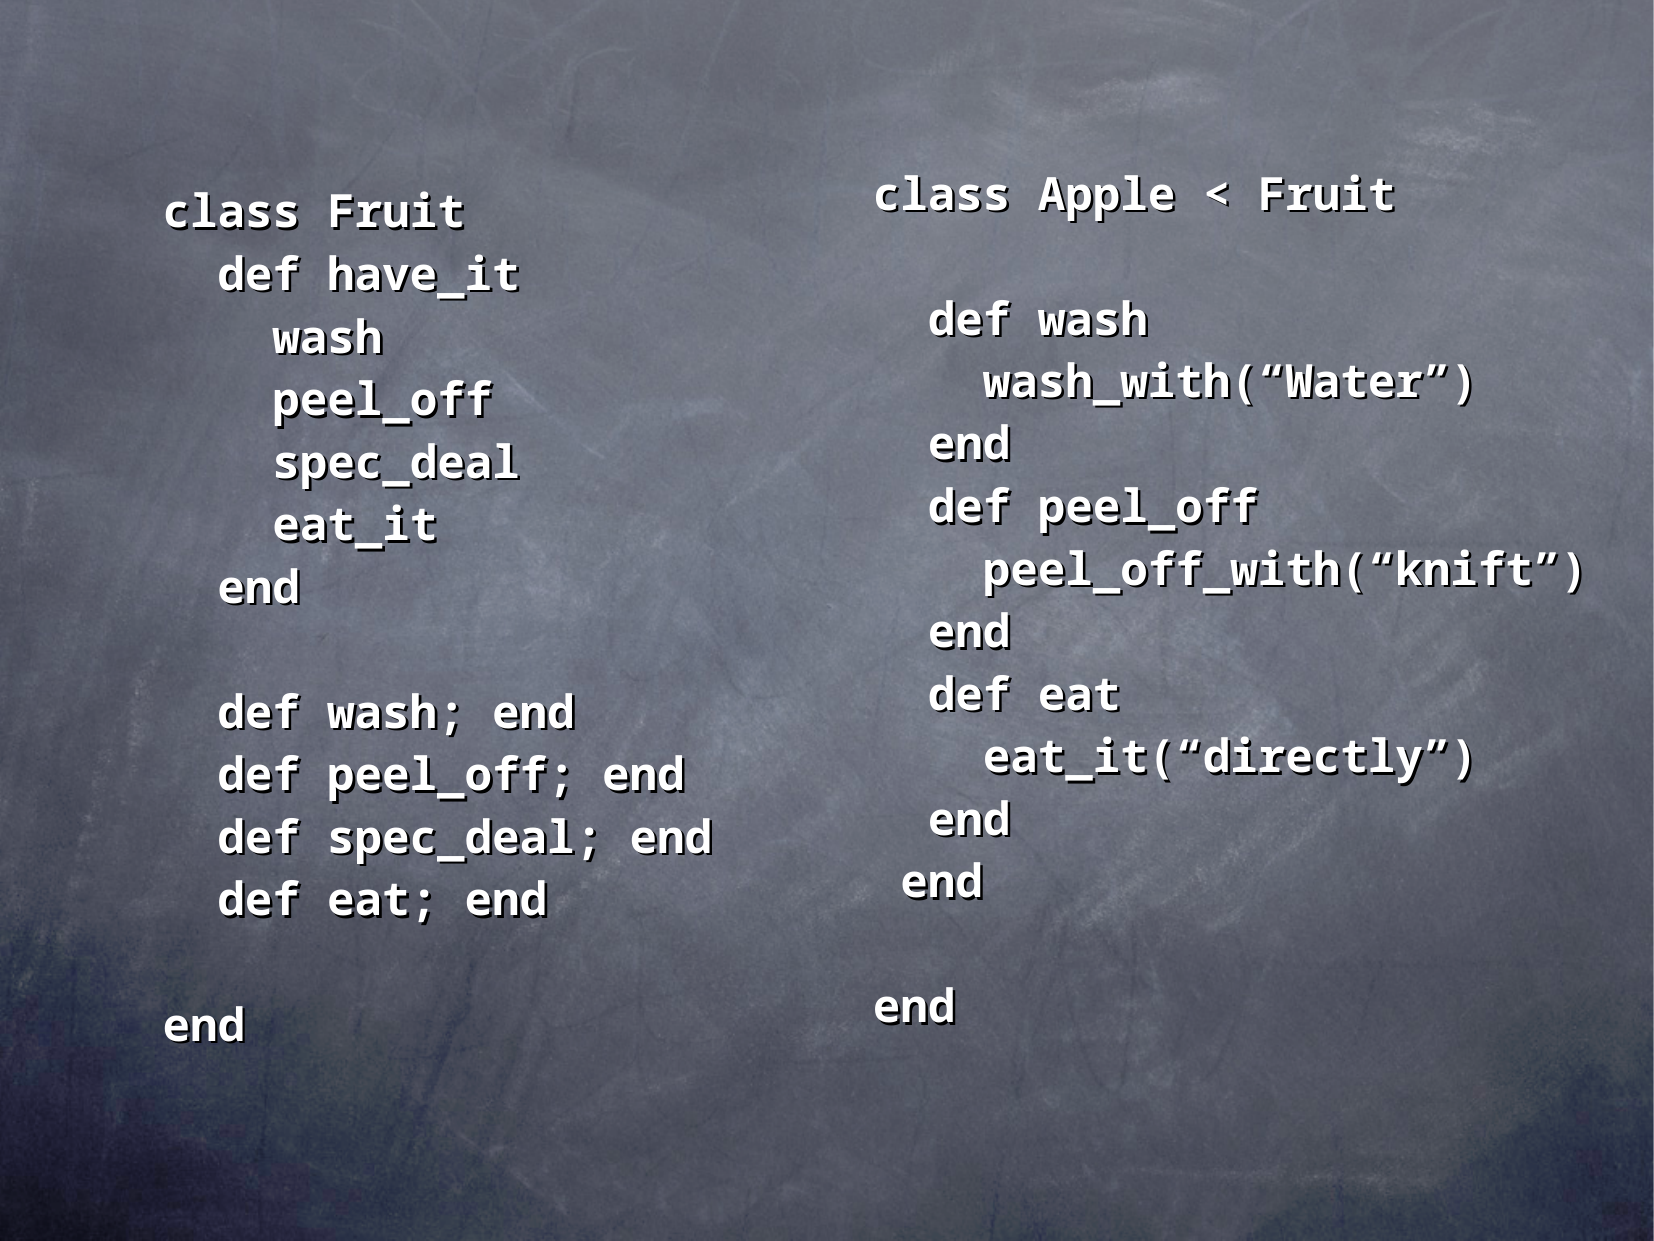

class Apple < Fruit
 def wash
 wash_with(“Water”)
 end
 def peel_off
 peel_off_with(“knift”)
 end
 def eat
 eat_it(“directly”)
 end
 end
 end
class Fruit
 def have_it
 wash
 peel_off
 spec_deal
 eat_it
 end
 def wash; end
 def peel_off; end
 def spec_deal; end
 def eat; end
end